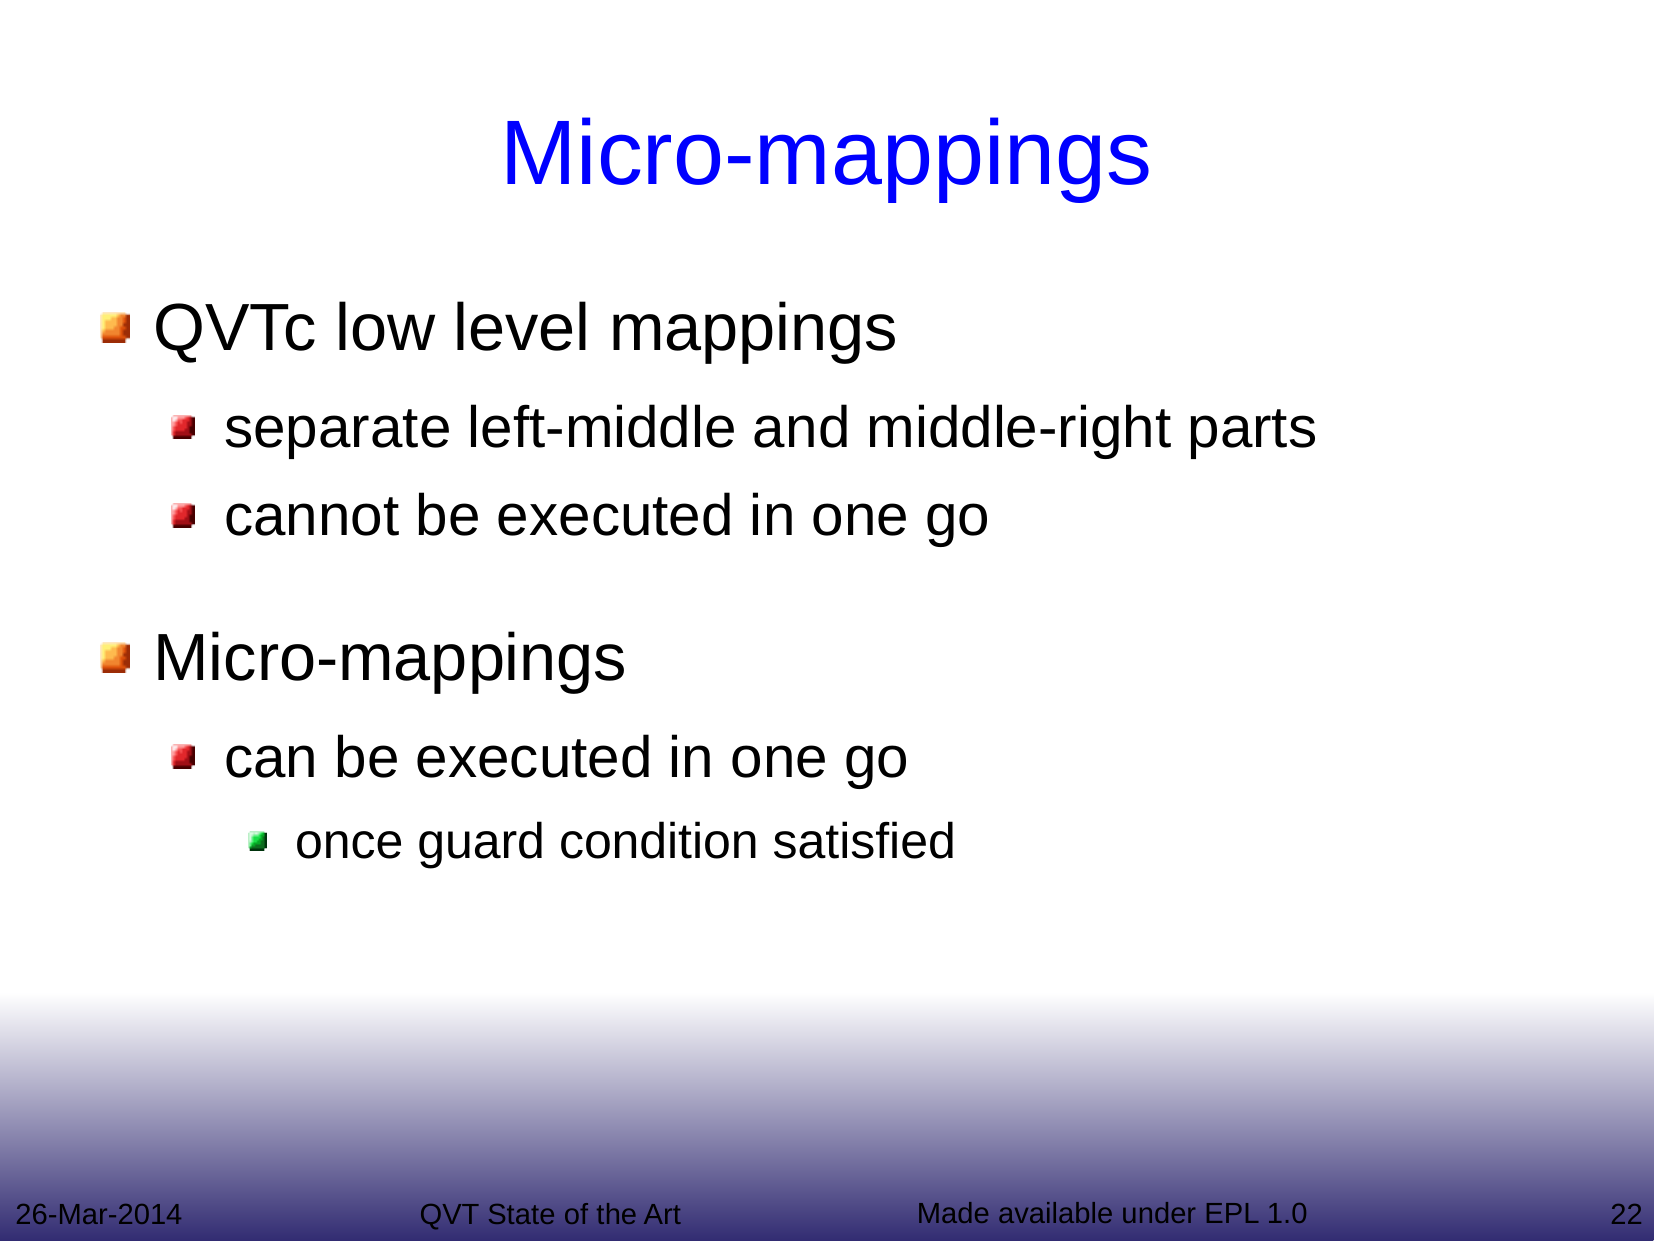

# Micro-mappings
QVTc low level mappings
separate left-middle and middle-right parts
cannot be executed in one go
Micro-mappings
can be executed in one go
once guard condition satisfied
26-Mar-2014
QVT State of the Art
22